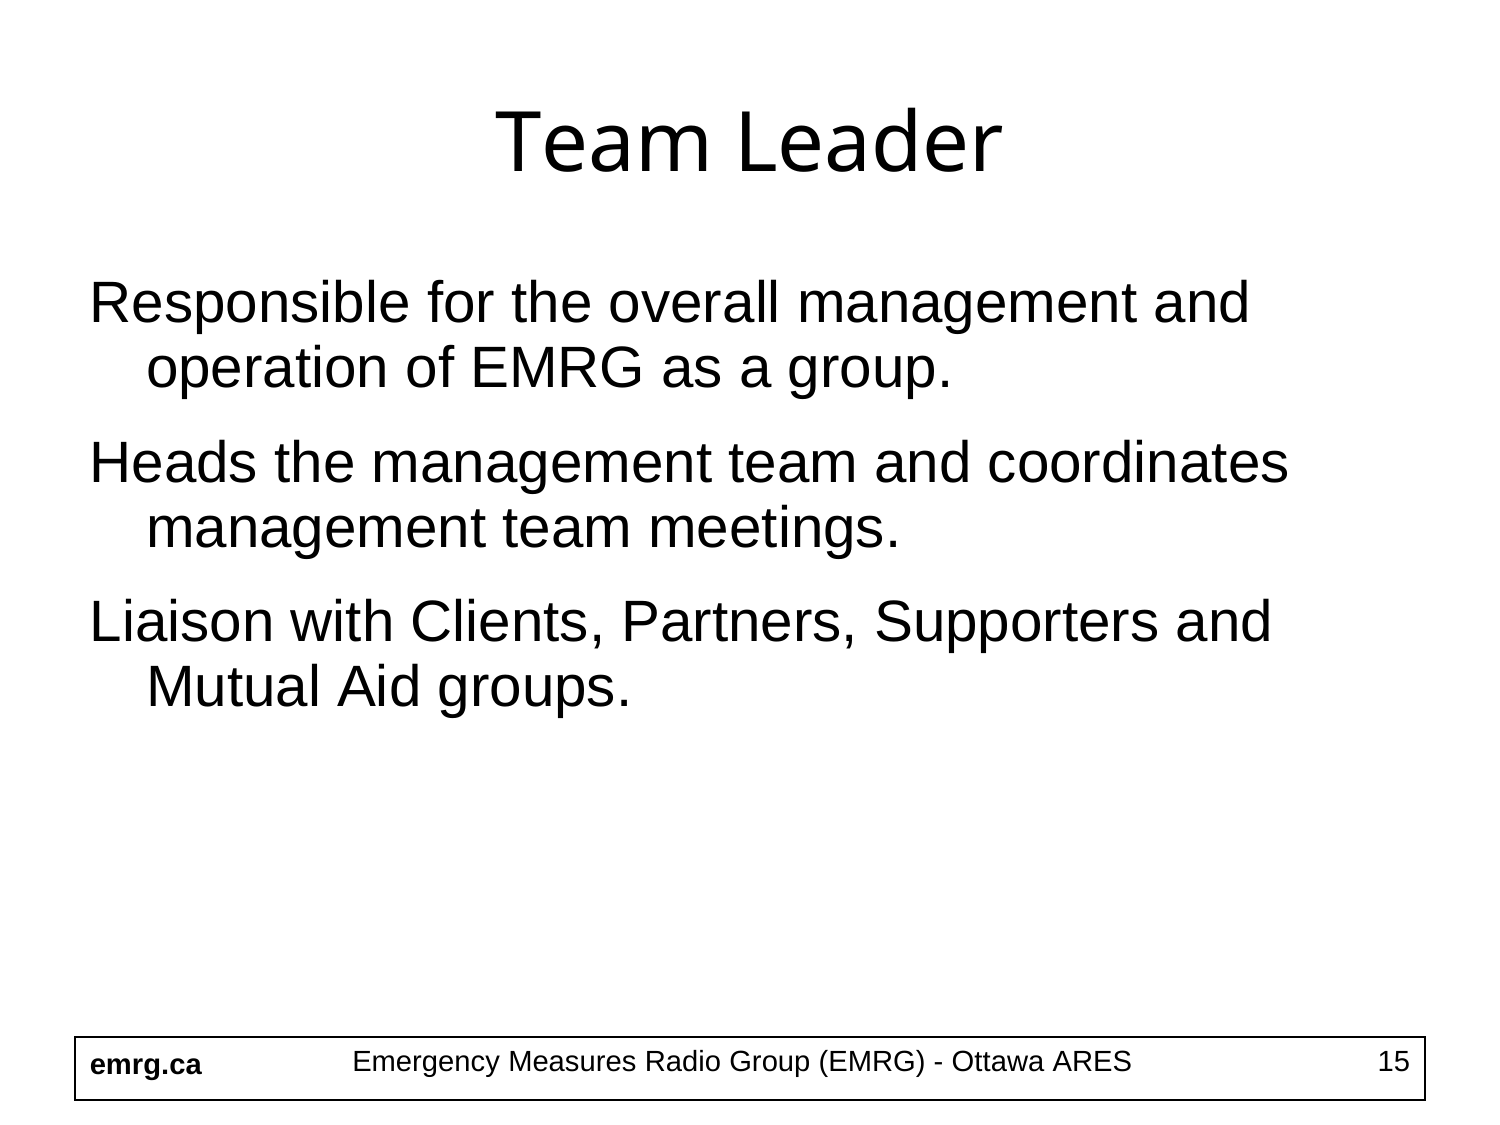

# Team Leader
Responsible for the overall management and operation of EMRG as a group.
Heads the management team and coordinates management team meetings.
Liaison with Clients, Partners, Supporters and Mutual Aid groups.
Emergency Measures Radio Group (EMRG) - Ottawa ARES
15